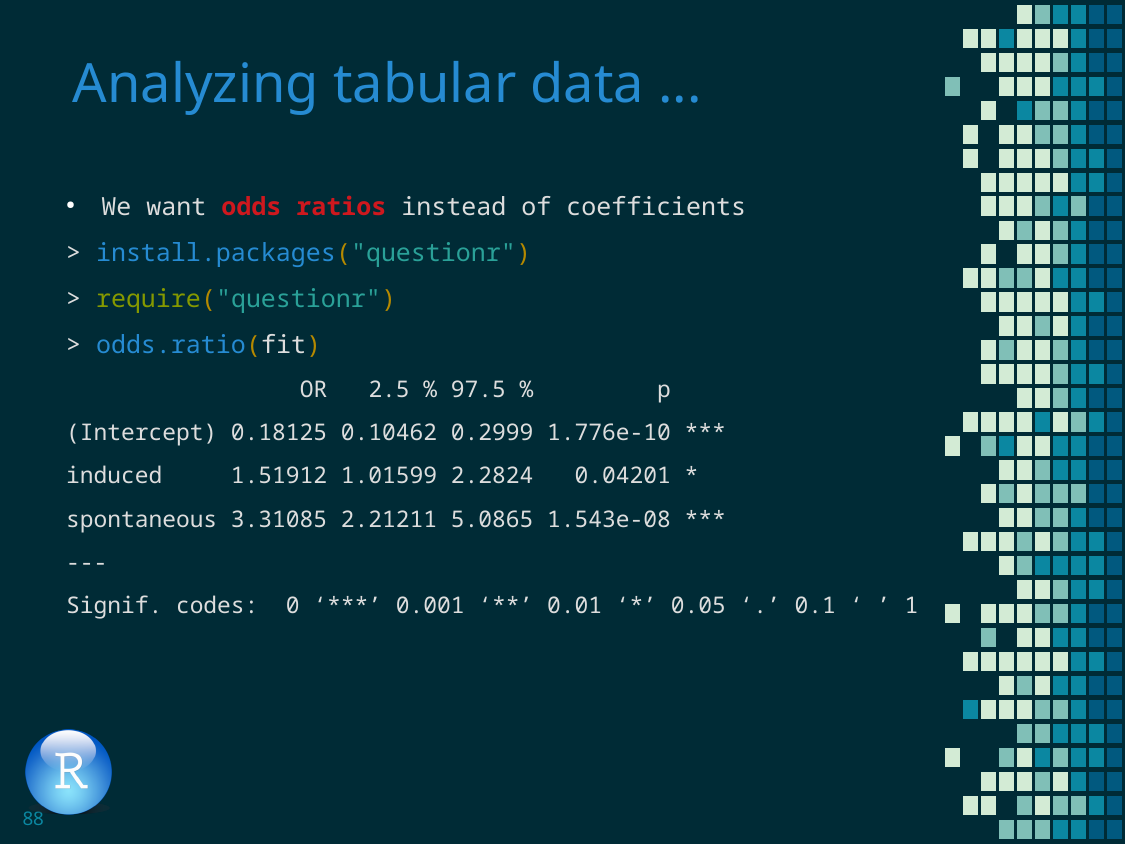

Analyzing tabular data ...
We want odds ratios instead of coefficients
> install.packages("questionr")
> require("questionr")
> odds.ratio(fit)
 OR 2.5 % 97.5 % p
(Intercept) 0.18125 0.10462 0.2999 1.776e-10 ***
induced 1.51912 1.01599 2.2824 0.04201 *
spontaneous 3.31085 2.21211 5.0865 1.543e-08 ***
---
Signif. codes: 0 ‘***’ 0.001 ‘**’ 0.01 ‘*’ 0.05 ‘.’ 0.1 ‘ ’ 1